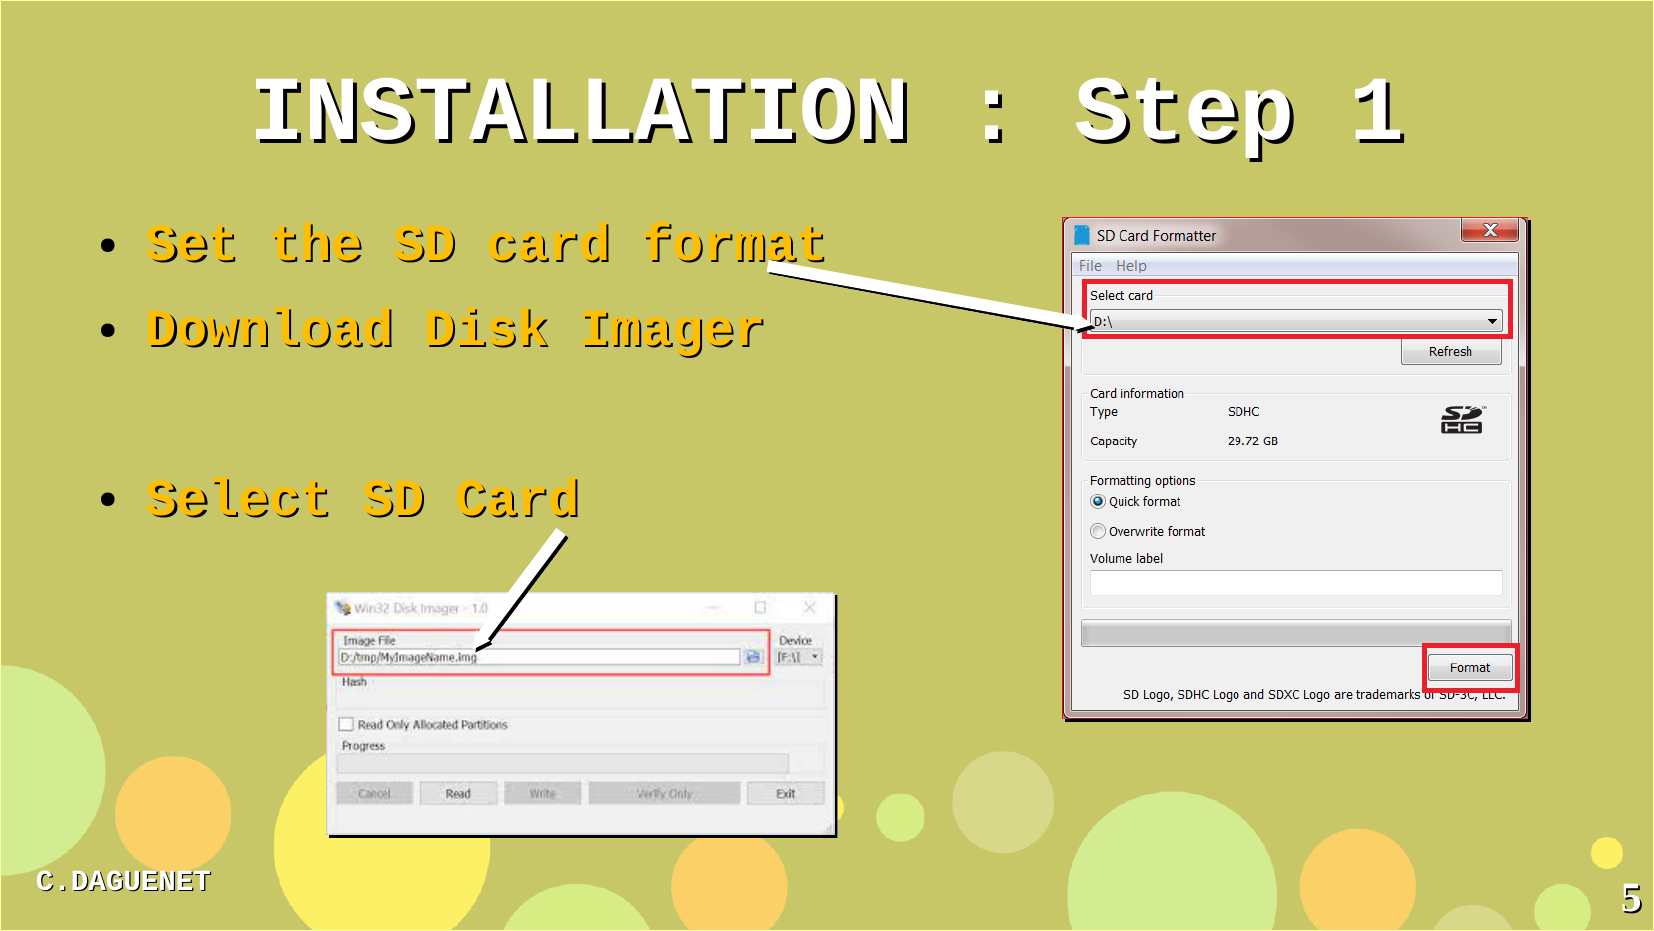

# INSTALLATION : Step 1
Set the SD card format
Download Disk Imager
Select SD Card
5